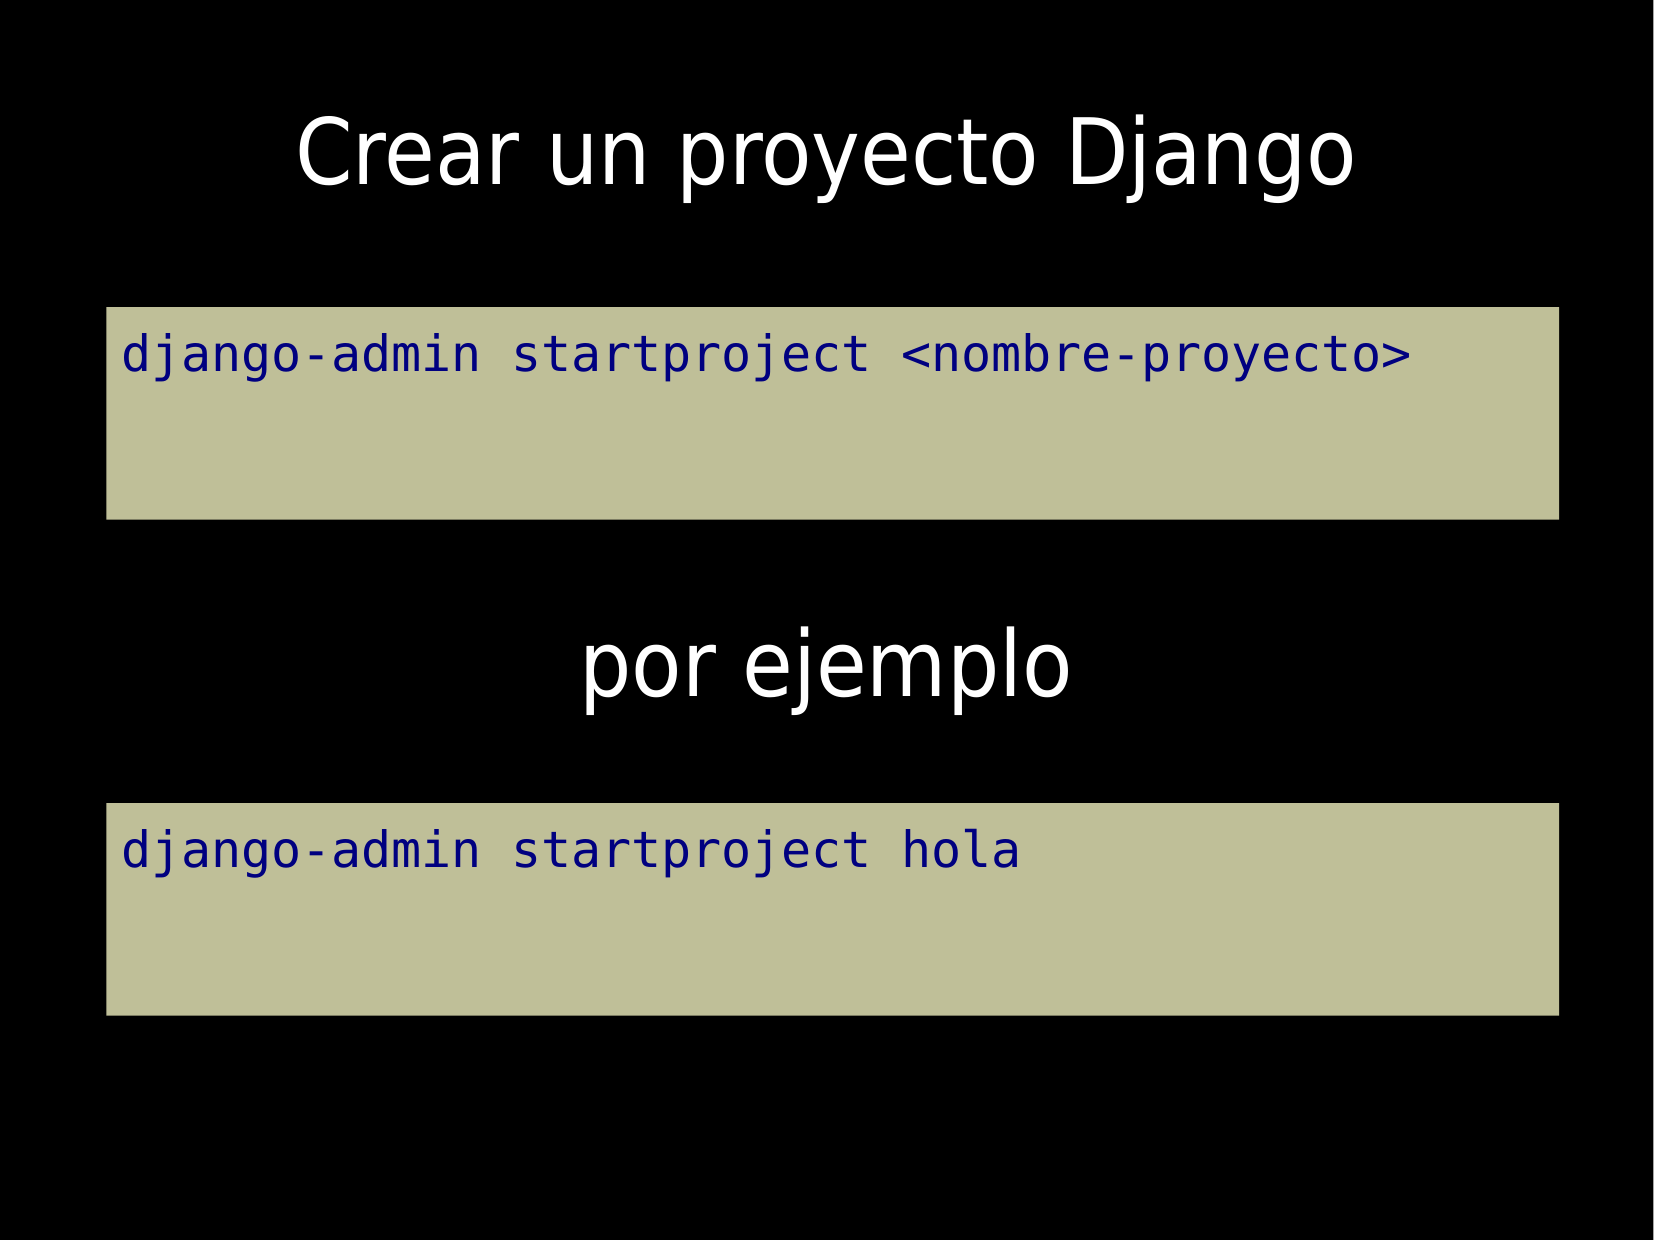

# Crear un proyecto Django
django-admin startproject <nombre-proyecto>
por ejemplo
django-admin startproject hola